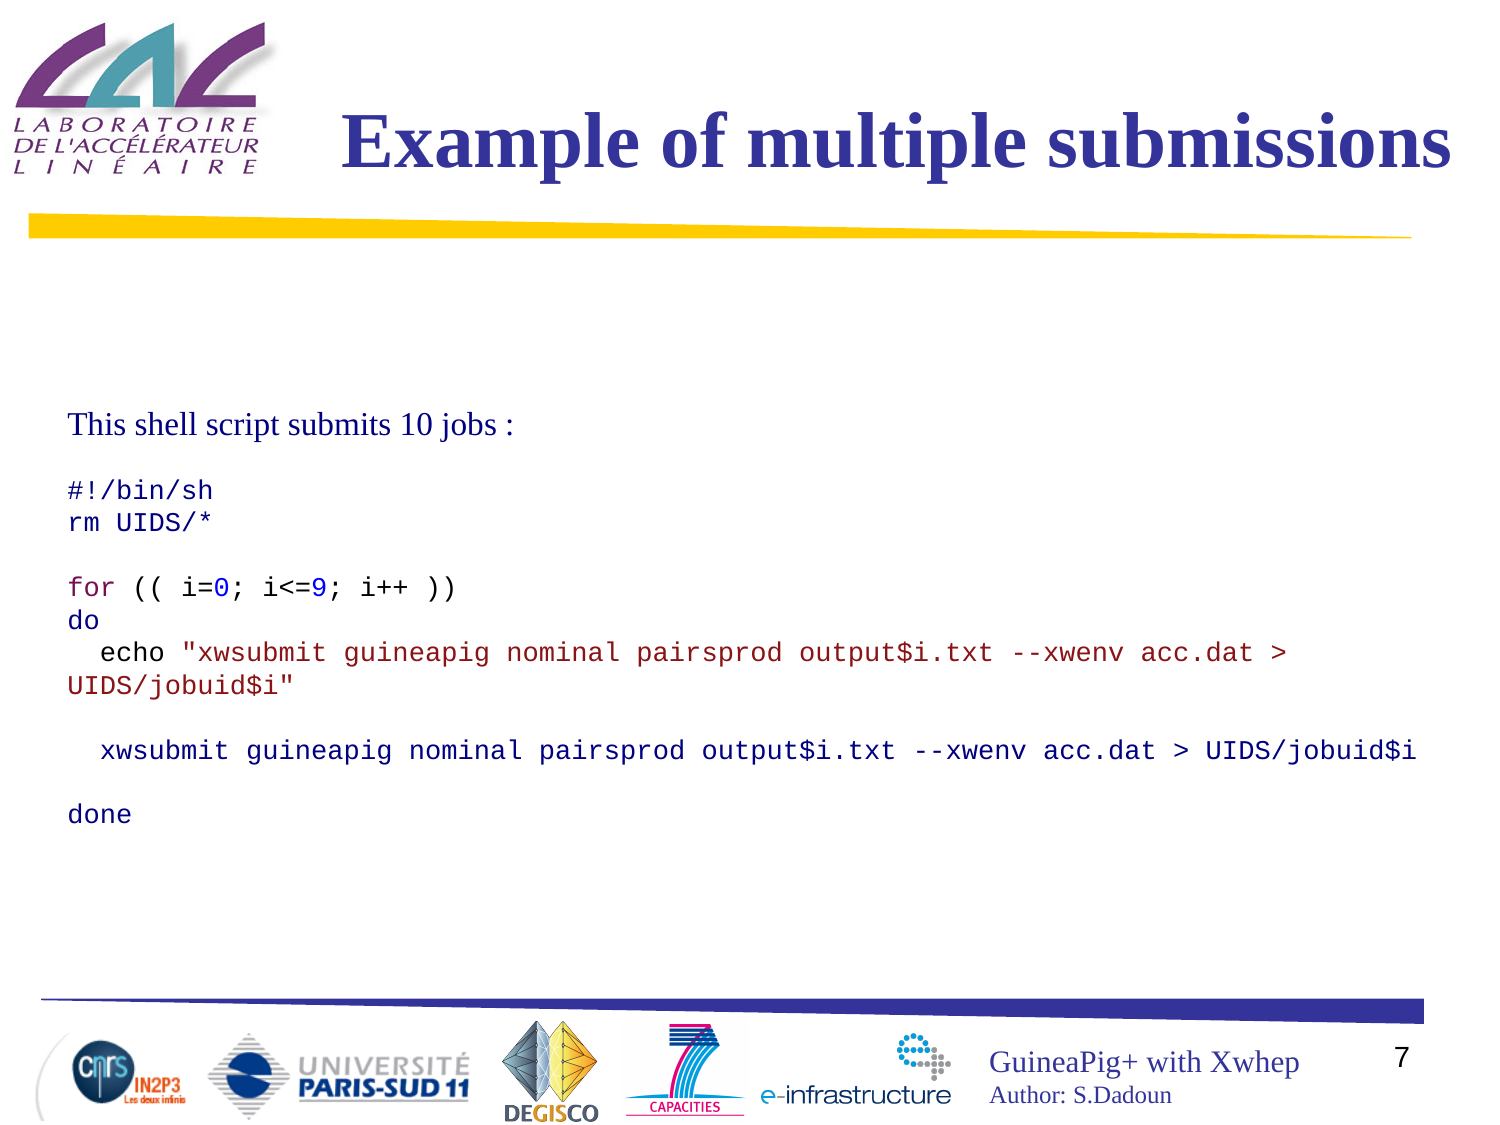

# Example of multiple submissions
This shell script submits 10 jobs :
#!/bin/sh
rm UIDS/*
for (( i=0; i<=9; i++ ))
do
 echo "xwsubmit guineapig nominal pairsprod output$i.txt --xwenv acc.dat > UIDS/jobuid$i"
 xwsubmit guineapig nominal pairsprod output$i.txt --xwenv acc.dat > UIDS/jobuid$i
done